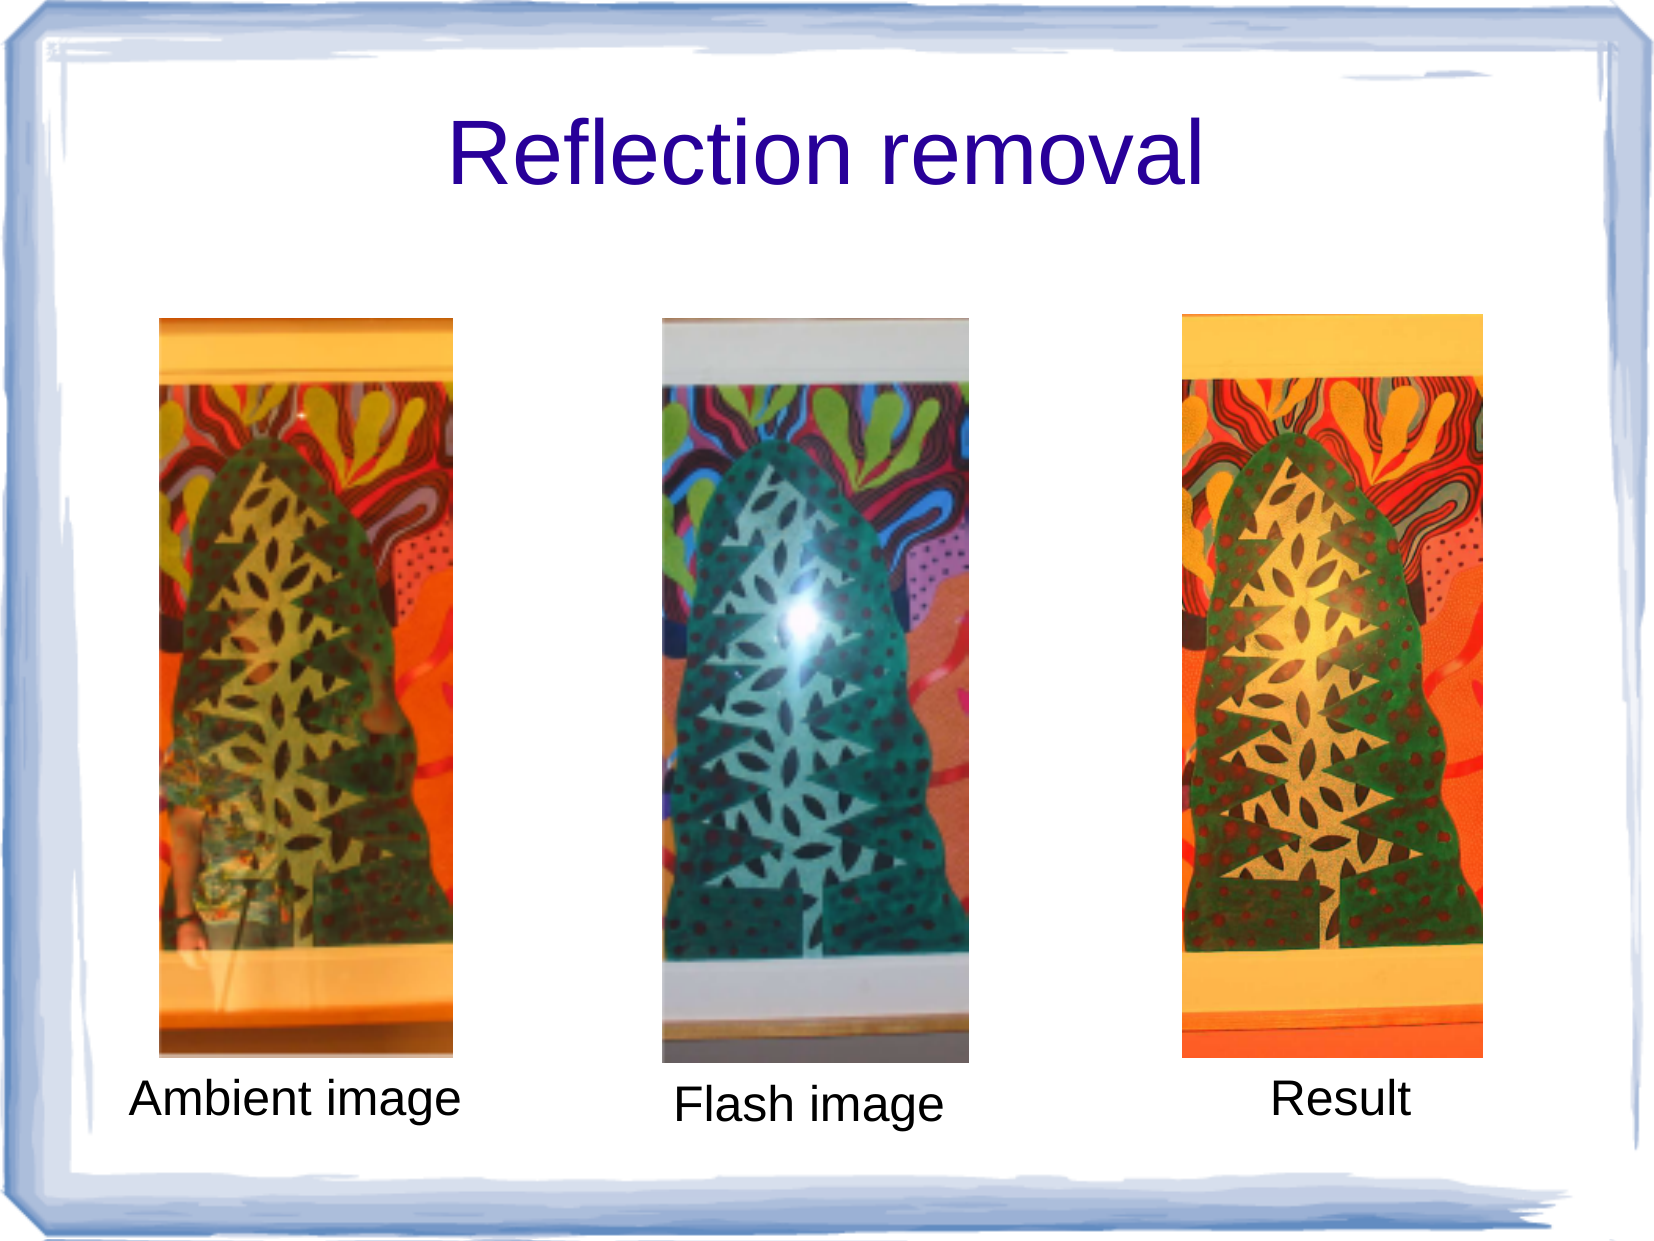

# Reflection removal
Ambient image
Result
Flash image